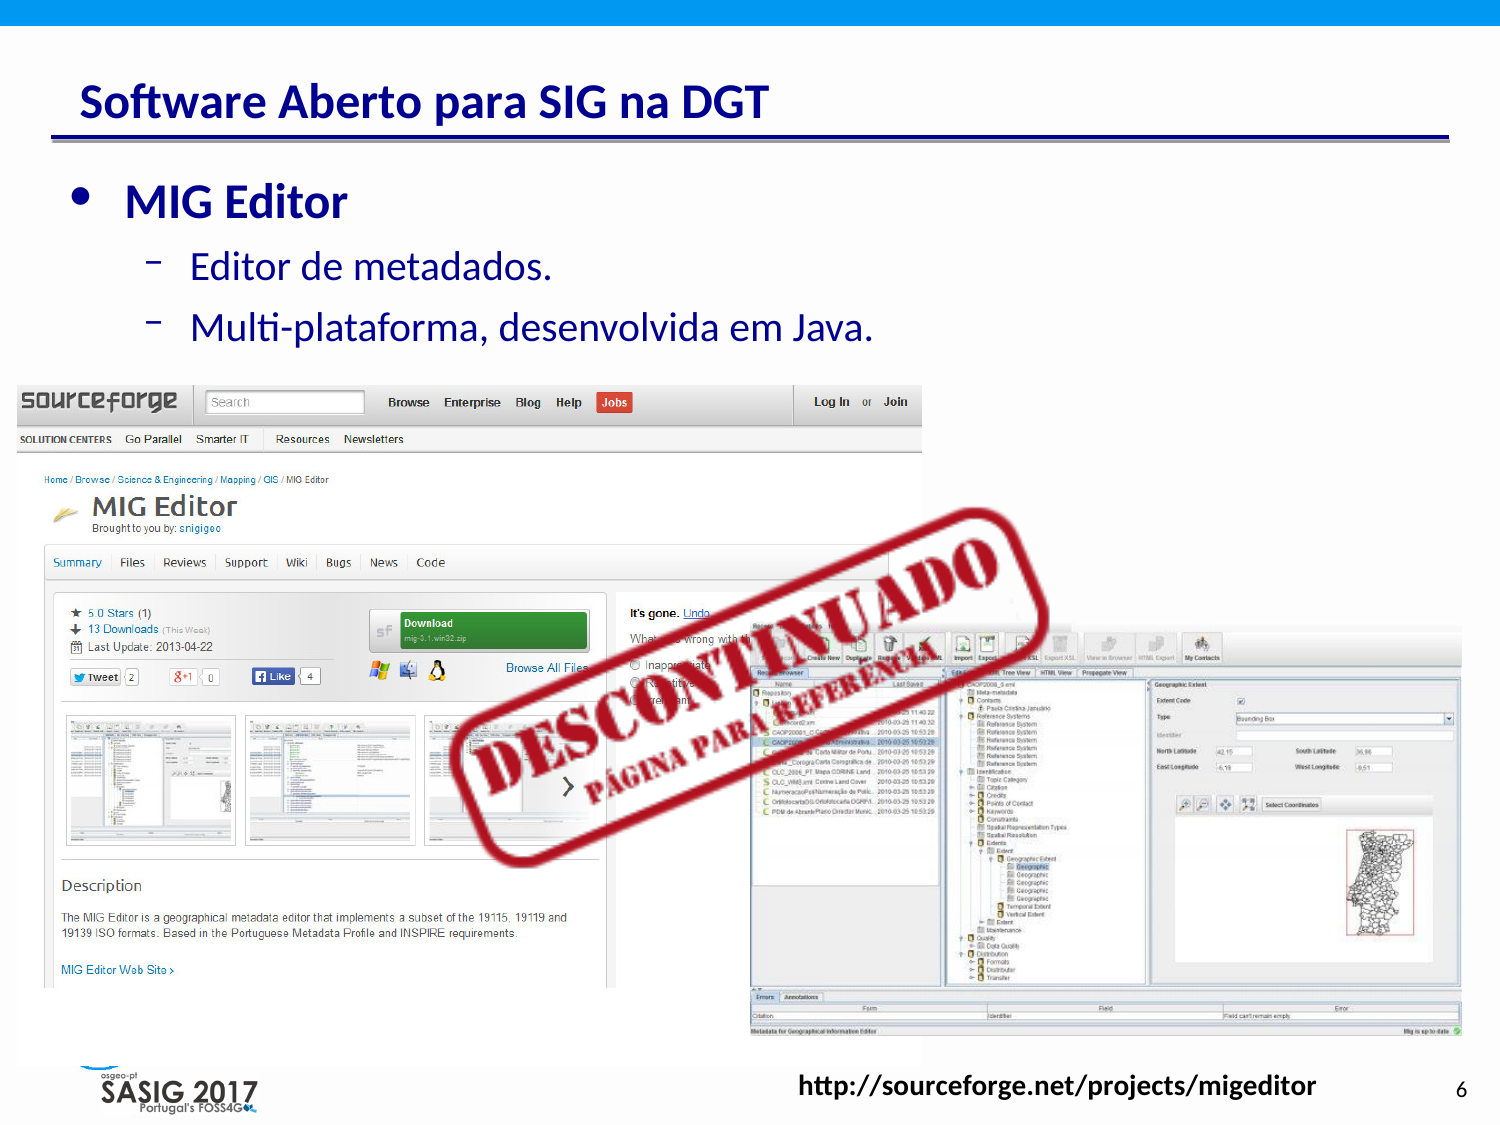

Software Aberto para SIG na DGT
# MIG Editor
Editor de metadados.
Multi-plataforma, desenvolvida em Java.
http://sourceforge.net/projects/migeditor